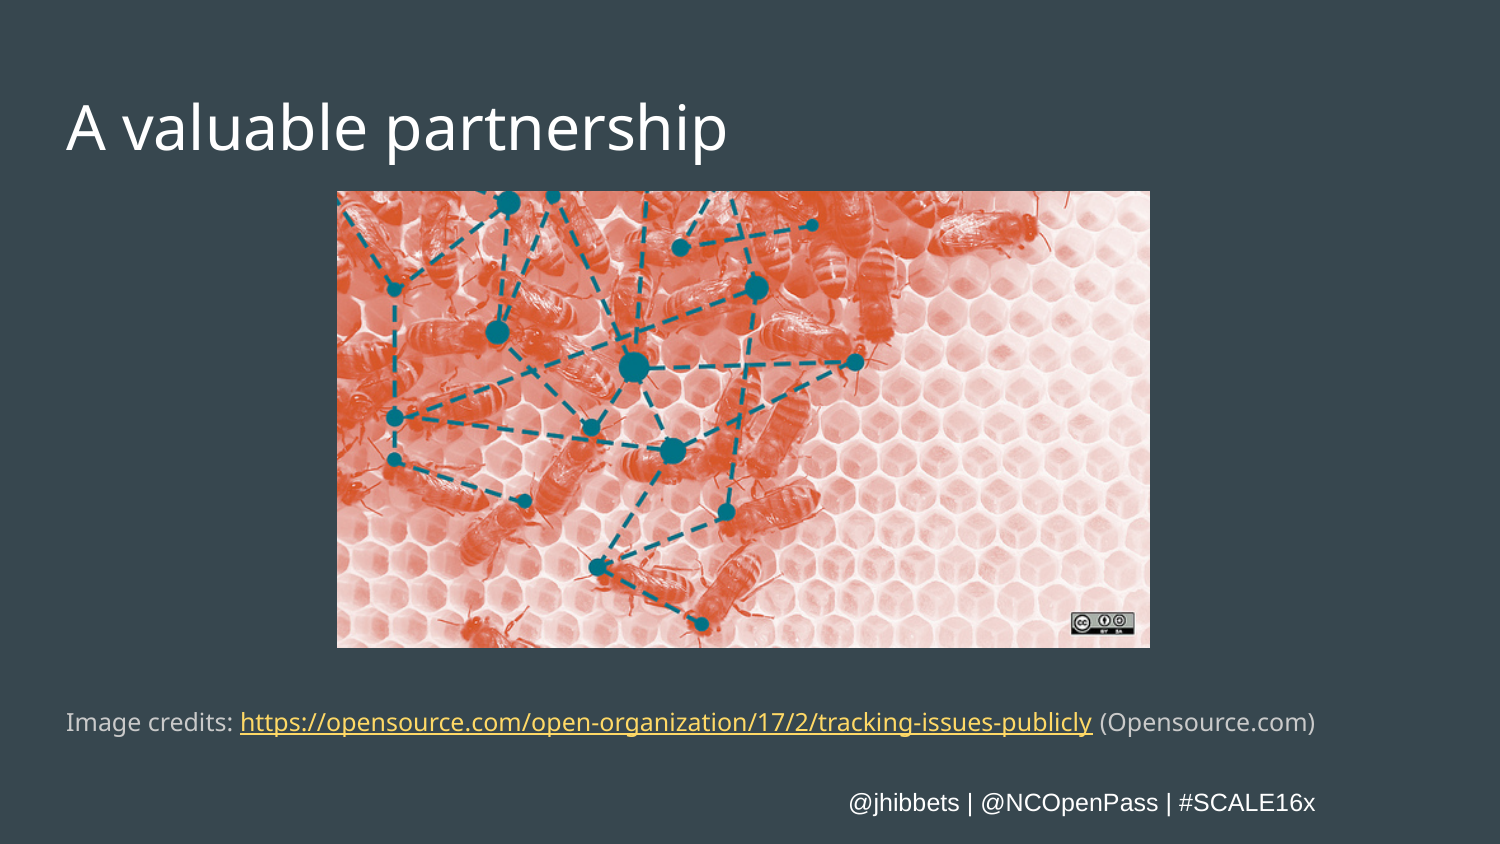

# A valuable partnership
Image credits: https://opensource.com/open-organization/17/2/tracking-issues-publicly (Opensource.com)